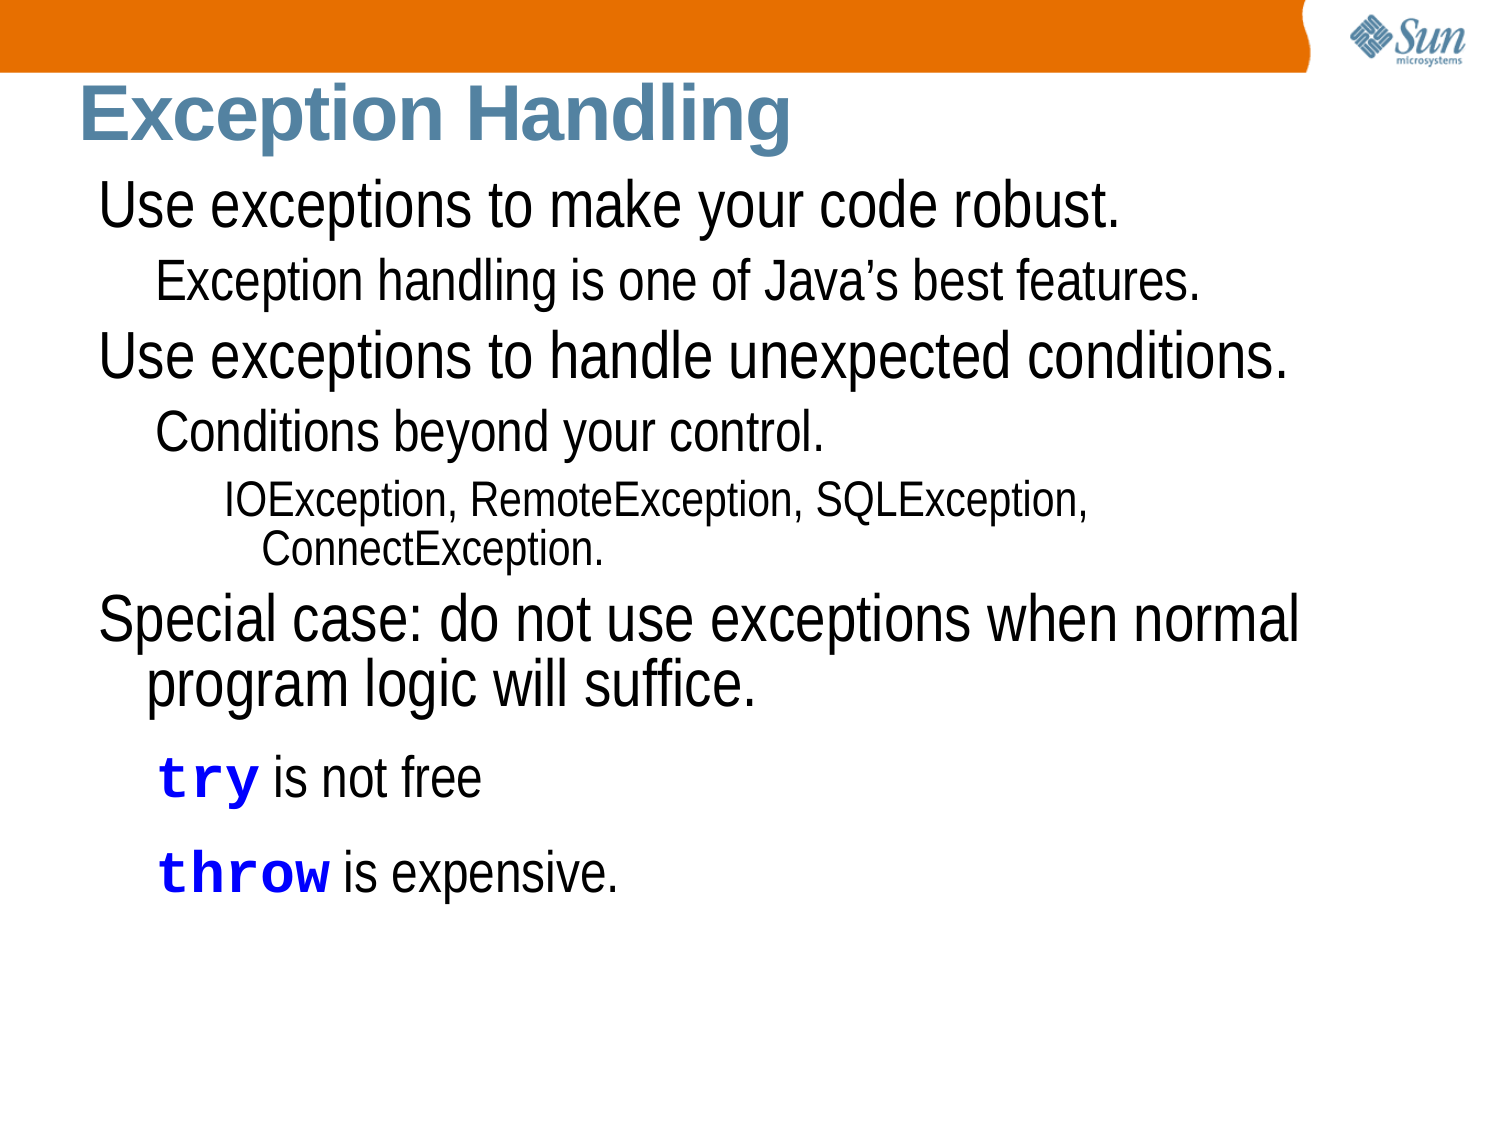

# Exception Handling
Use exceptions to make your code robust.
Exception handling is one of Java’s best features.
Use exceptions to handle unexpected conditions.
Conditions beyond your control.
IOException, RemoteException, SQLException, ConnectException.
Special case: do not use exceptions when normal program logic will suffice.
try is not free
throw is expensive.